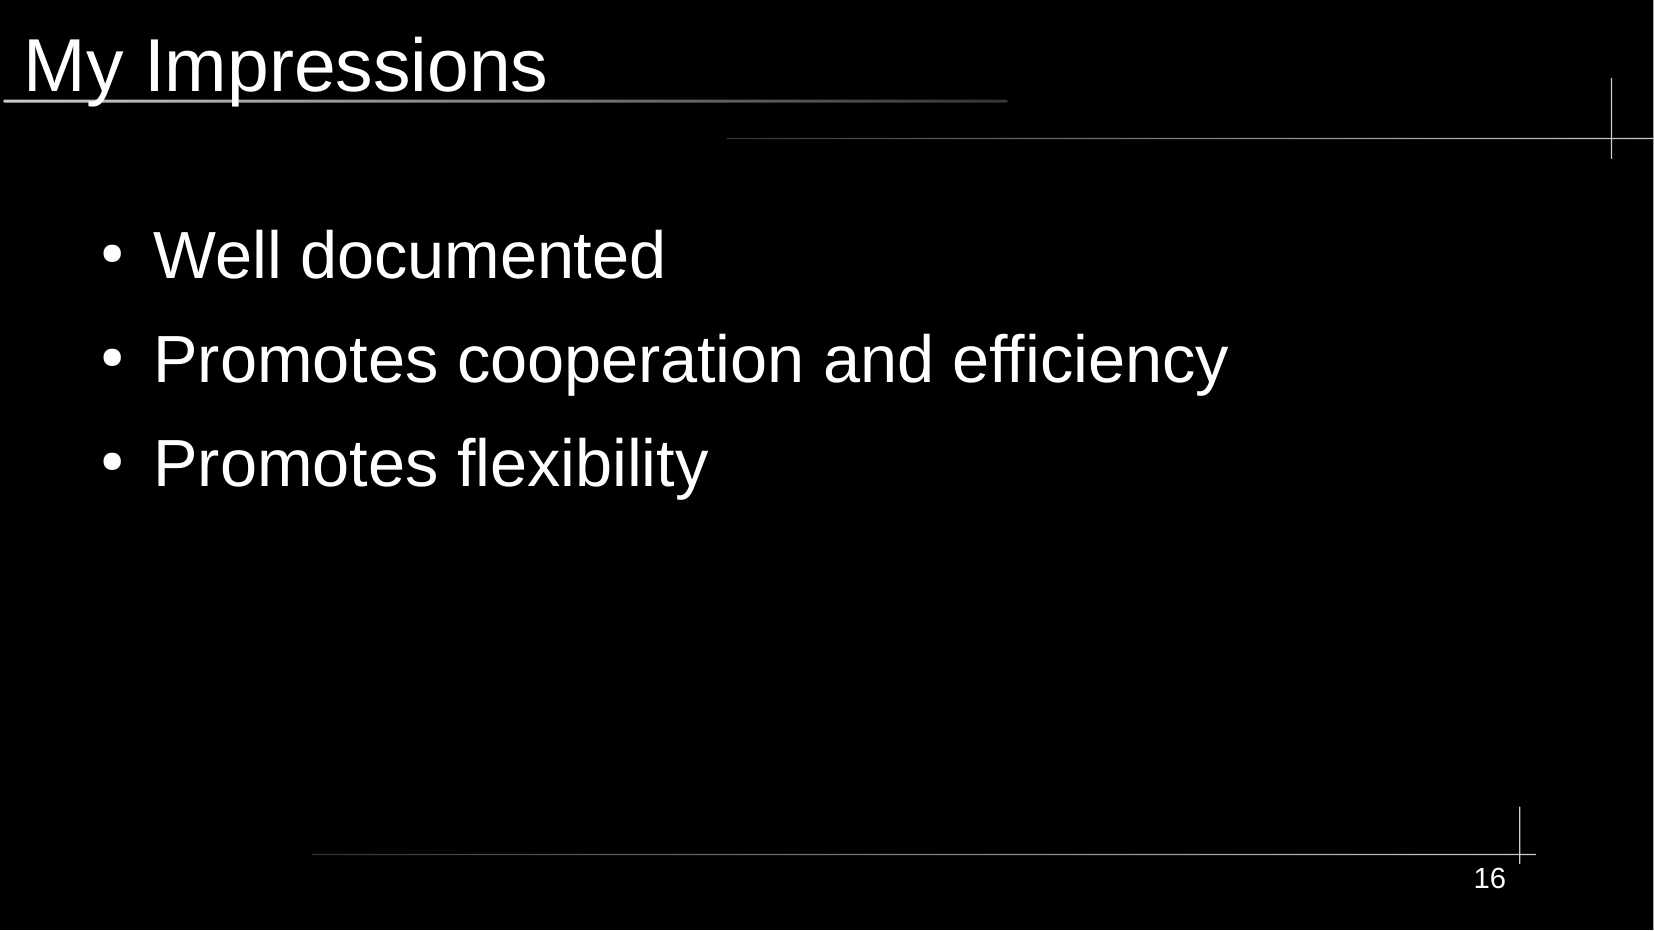

# My Impressions
Well documented
Promotes cooperation and efficiency
Promotes flexibility
16